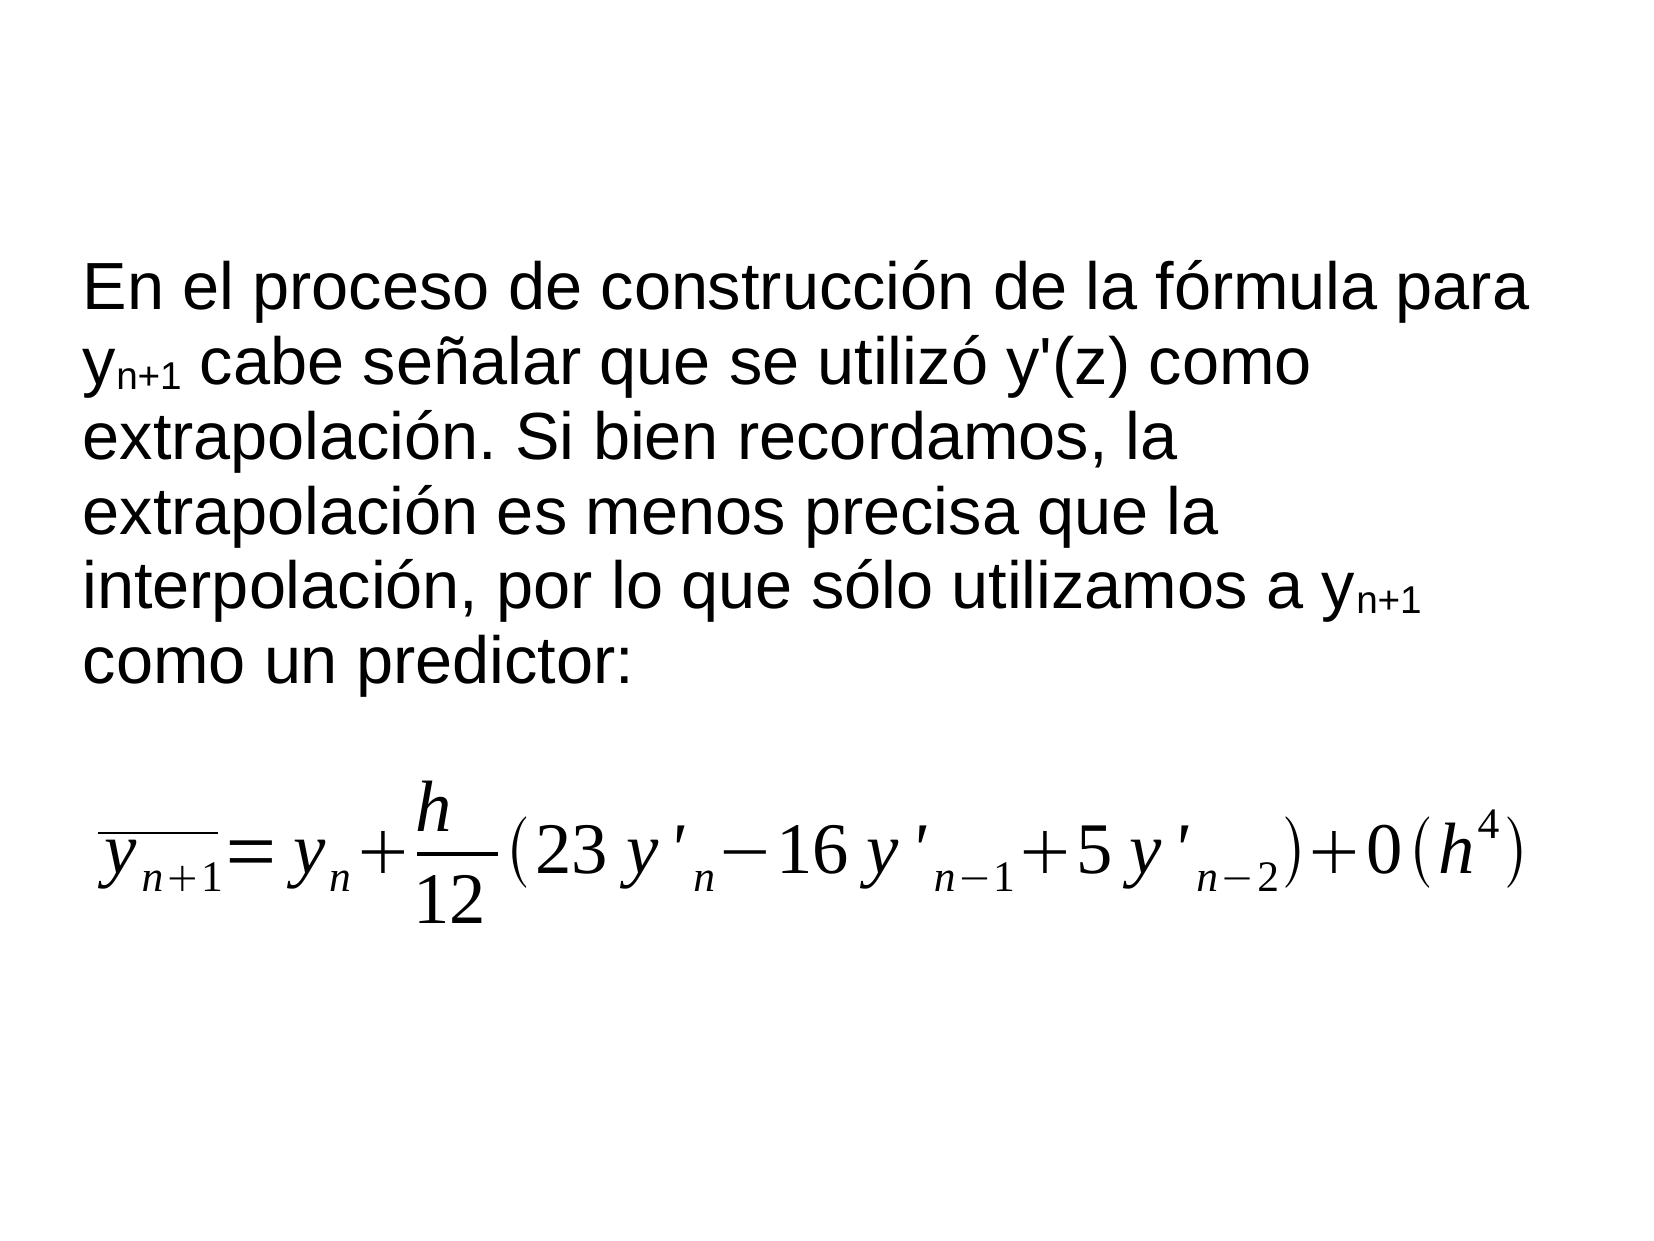

#
En el proceso de construcción de la fórmula para yn+1 cabe señalar que se utilizó y'(z) como extrapolación. Si bien recordamos, la extrapolación es menos precisa que la interpolación, por lo que sólo utilizamos a yn+1 como un predictor: